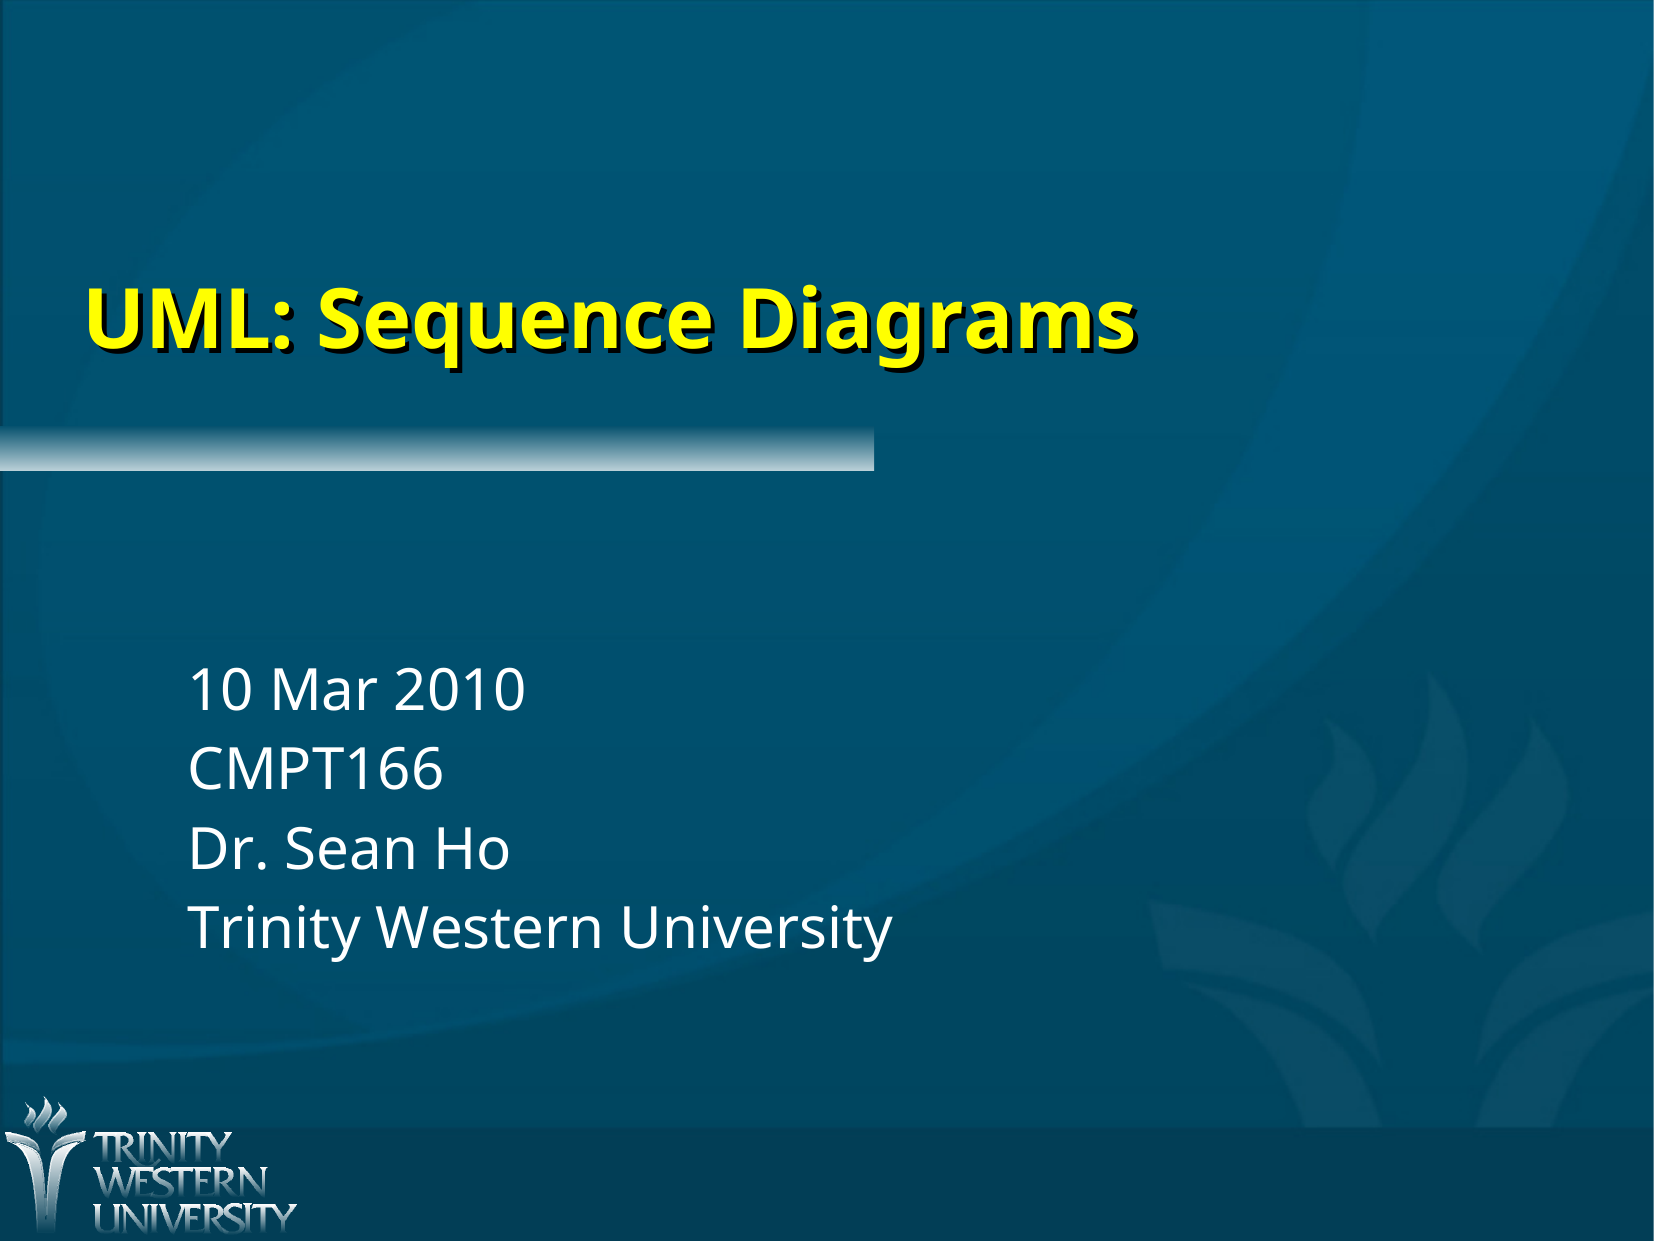

# UML: Sequence Diagrams
10 Mar 2010
CMPT166
Dr. Sean Ho
Trinity Western University